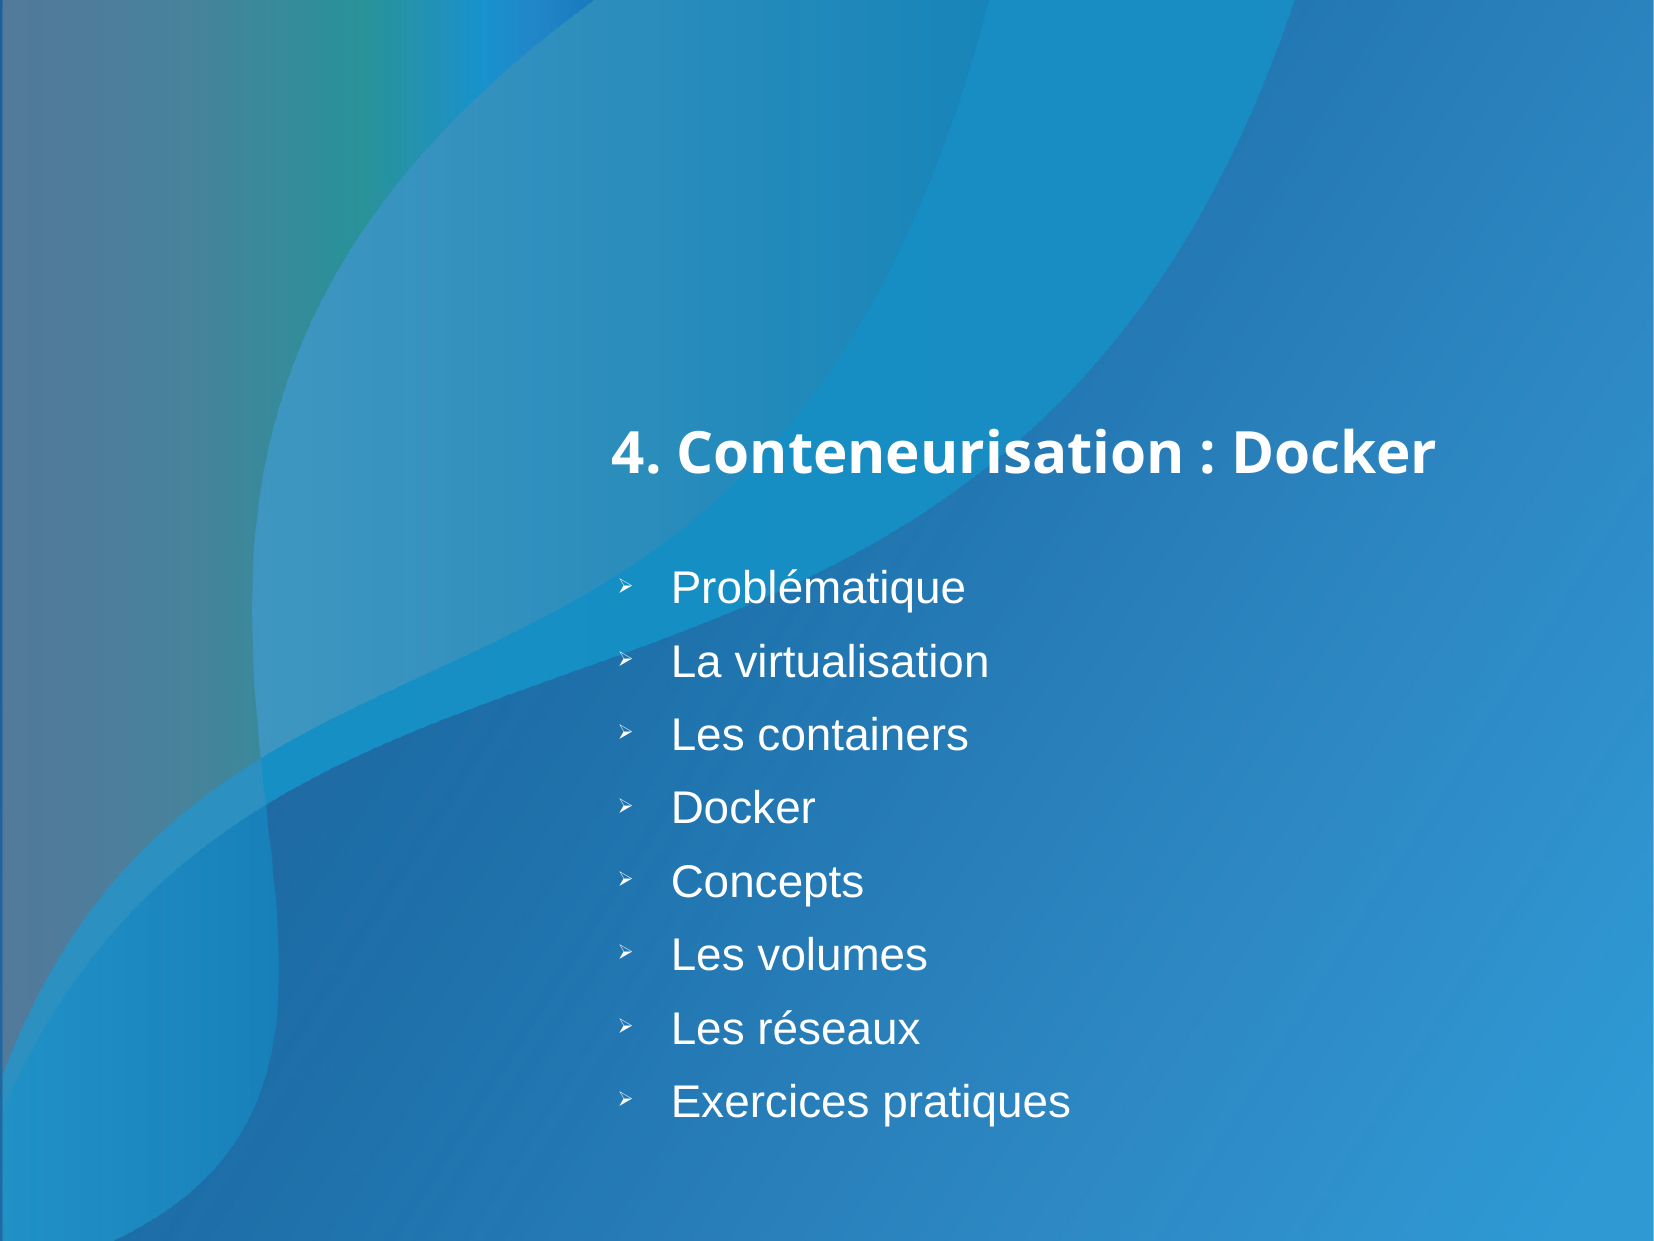

# 4. Conteneurisation : Docker
Problématique
La virtualisation
Les containers
Docker
Concepts
Les volumes
Les réseaux
Exercices pratiques